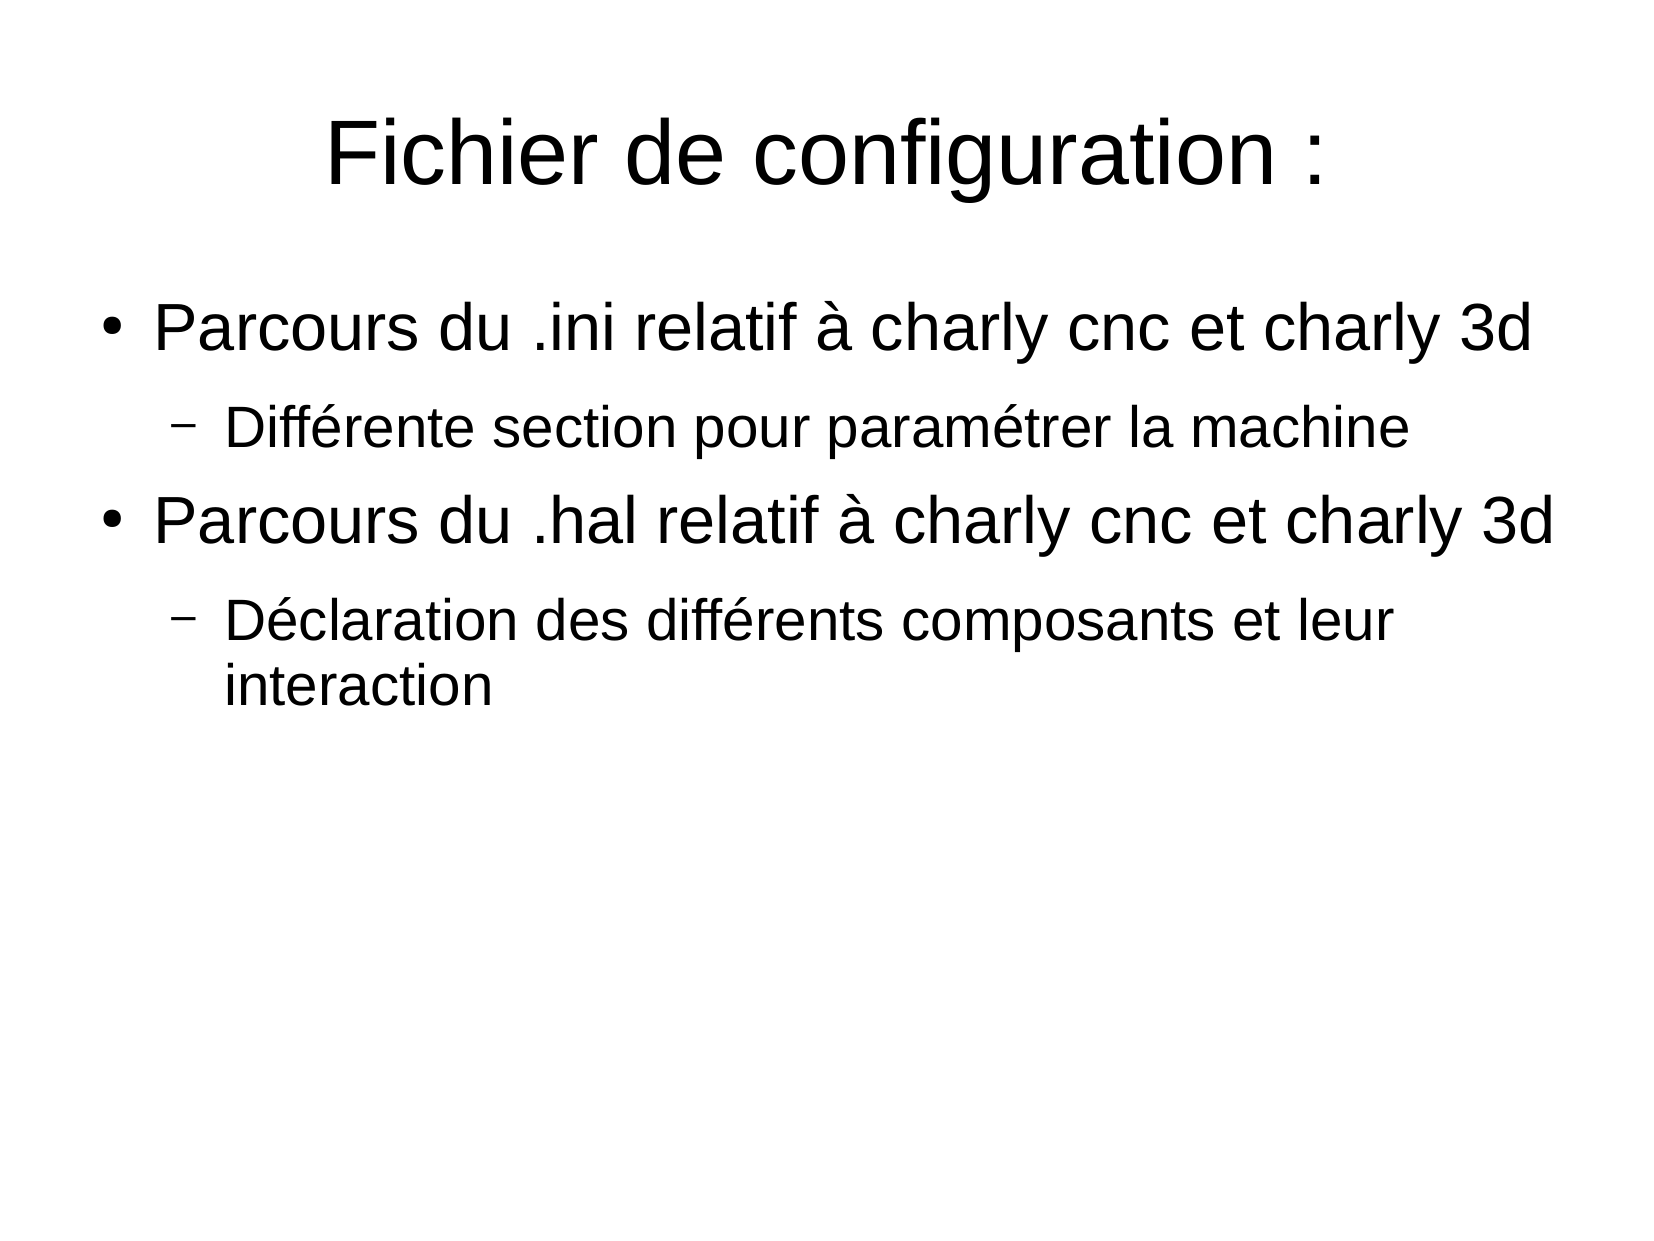

# Fichier de configuration :
Parcours du .ini relatif à charly cnc et charly 3d
Différente section pour paramétrer la machine
Parcours du .hal relatif à charly cnc et charly 3d
Déclaration des différents composants et leur interaction